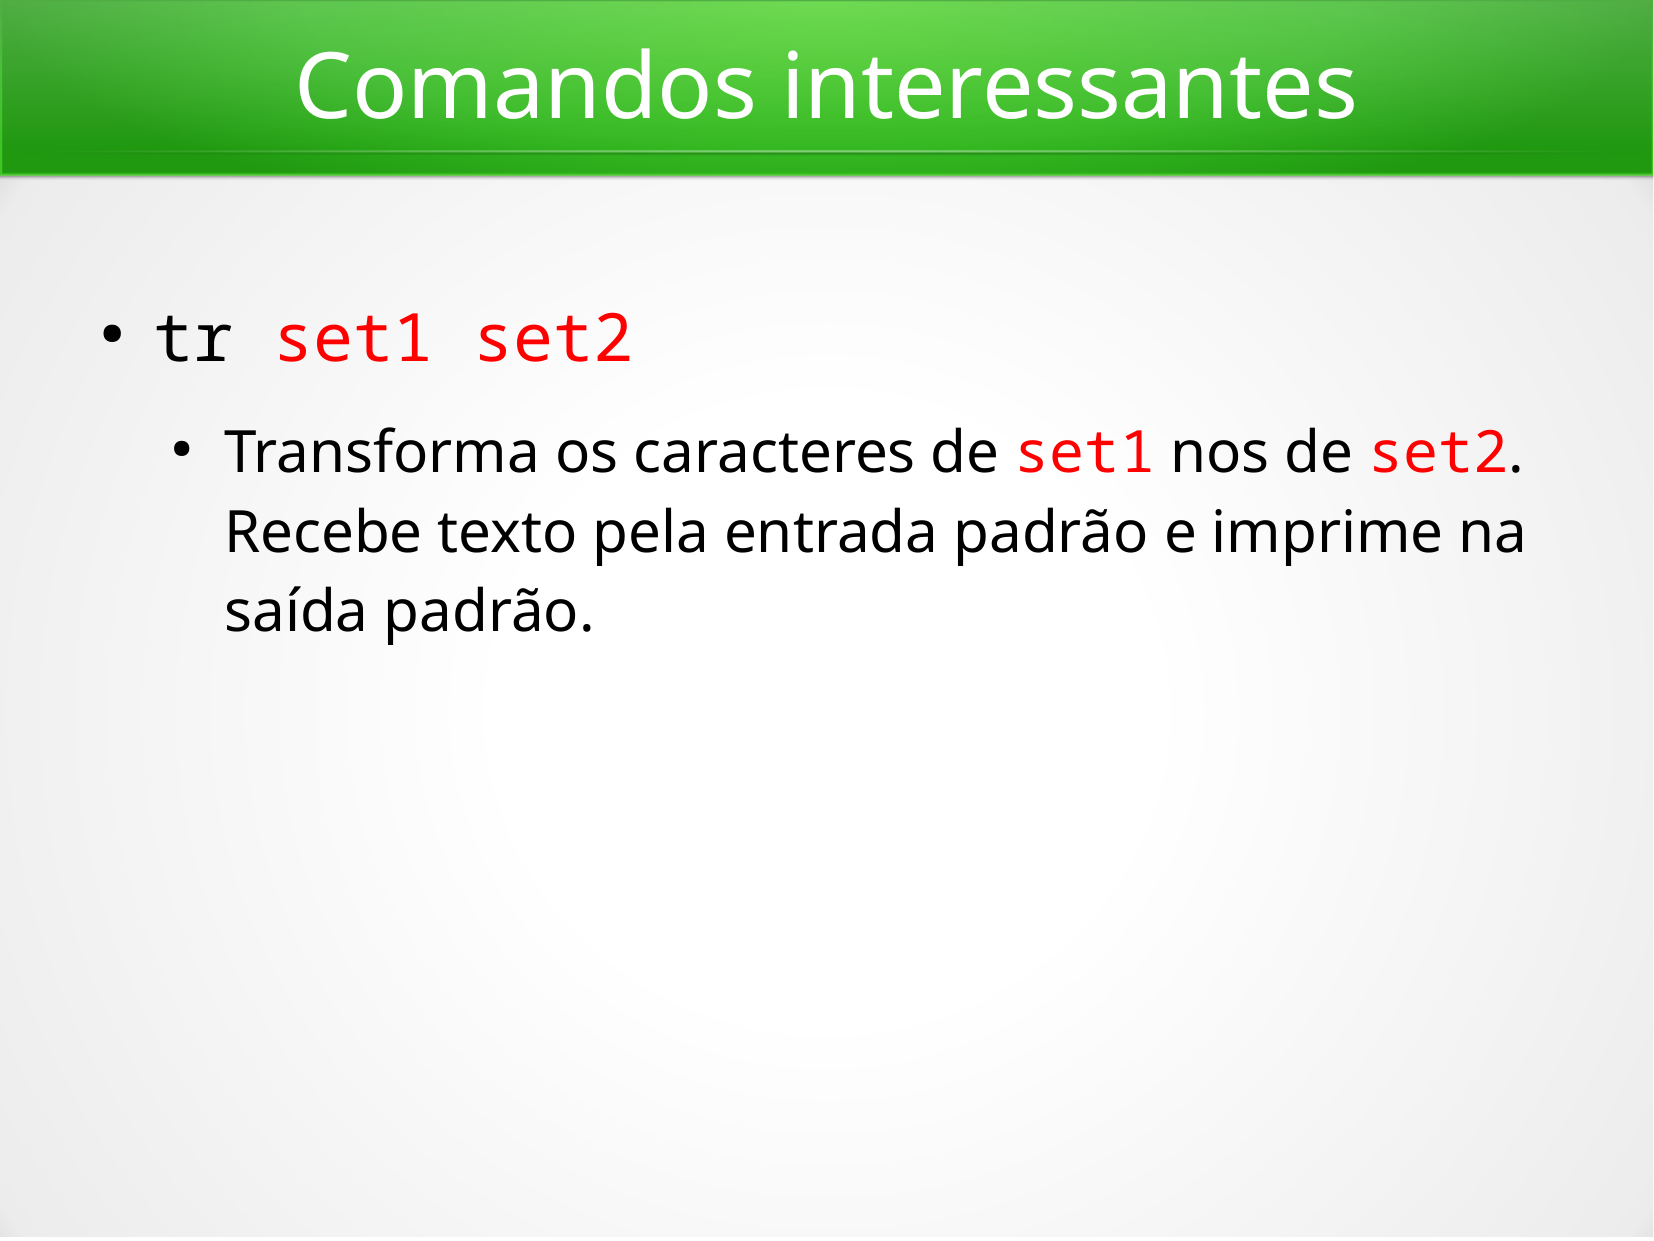

# Comandos interessantes
tr set1 set2
Transforma os caracteres de set1 nos de set2. Recebe texto pela entrada padrão e imprime na saída padrão.